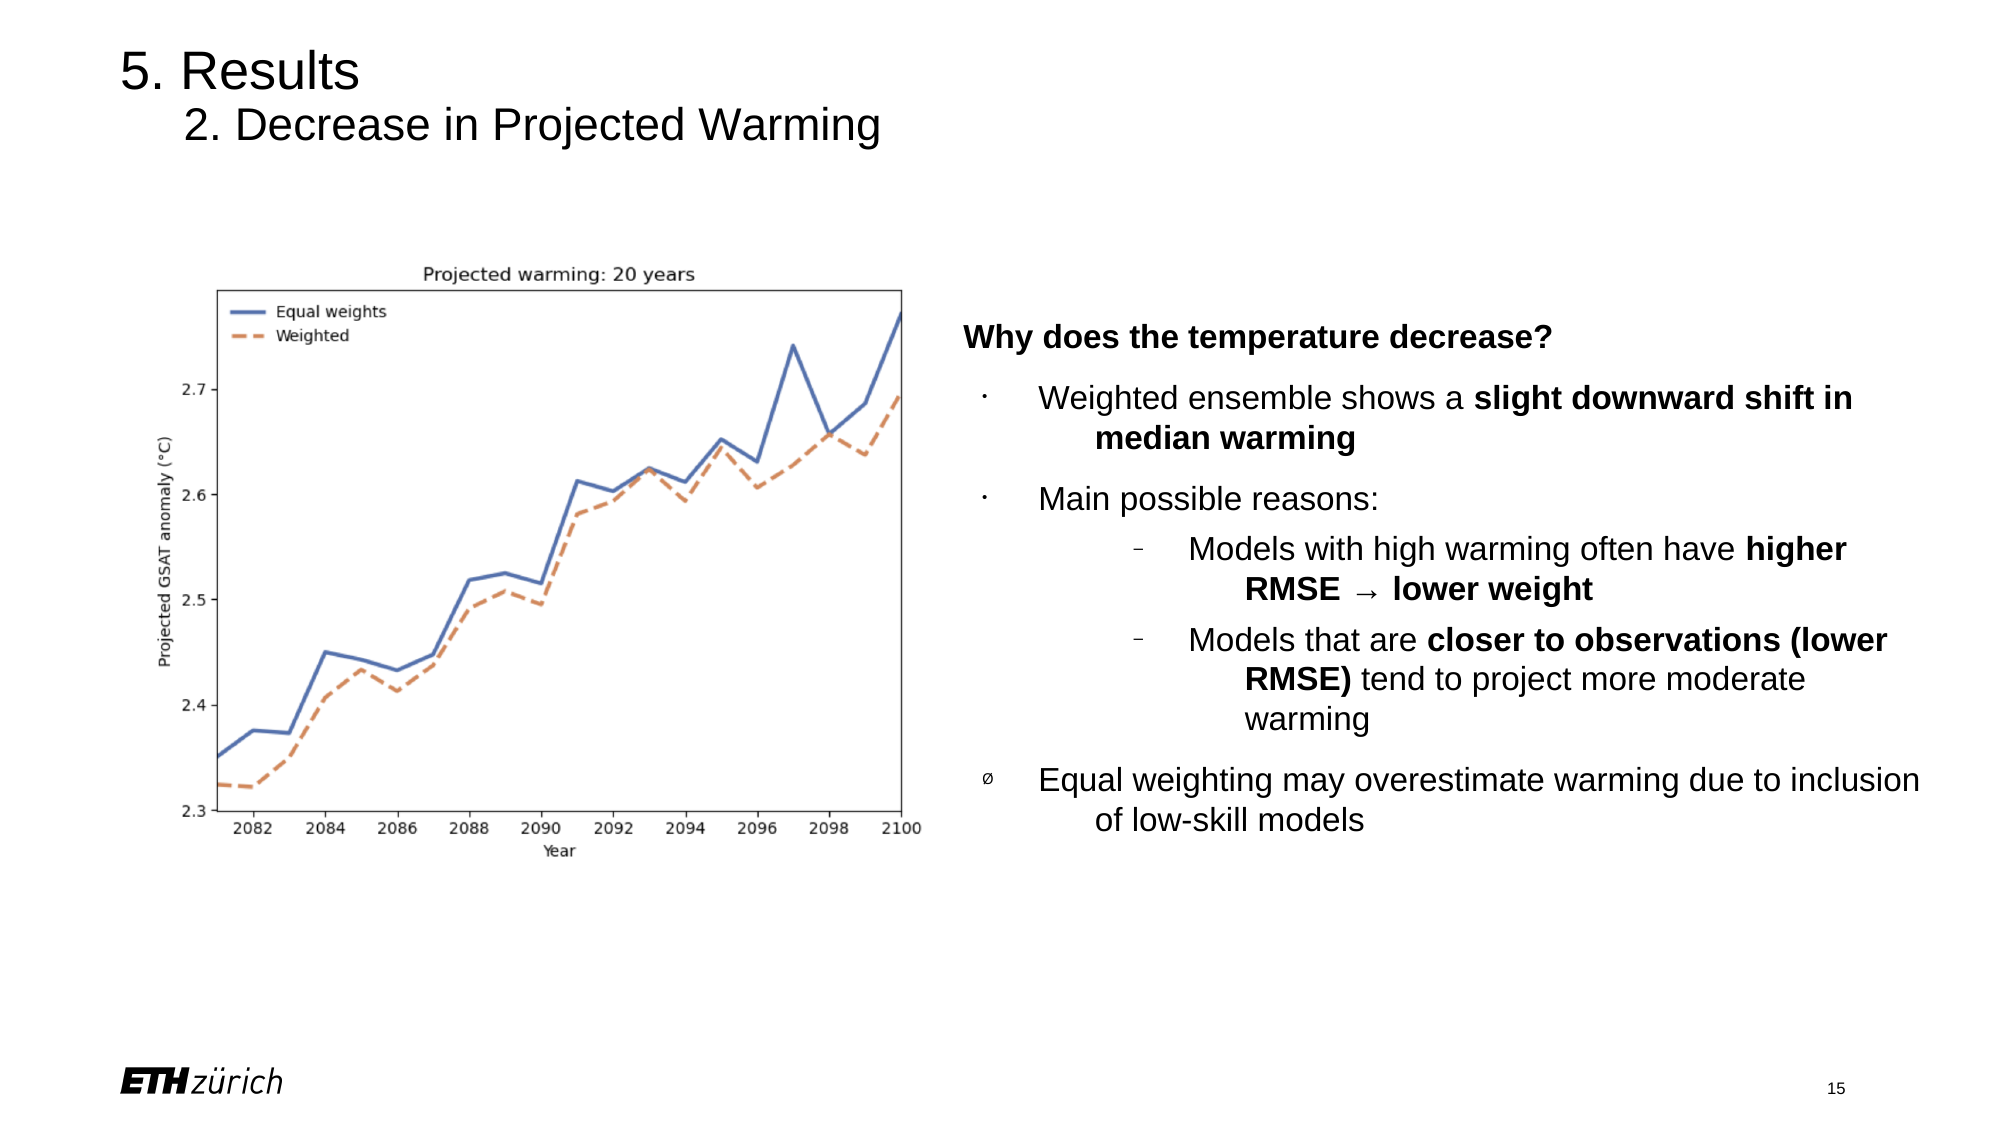

# 5. Results 2. Decrease in Projected Warming
Why does the temperature decrease?
Weighted ensemble shows a slight downward shift in median warming
Main possible reasons:
Models with high warming often have higher RMSE → lower weight
Models that are closer to observations (lower RMSE) tend to project more moderate warming
Equal weighting may overestimate warming due to inclusion of low-skill models